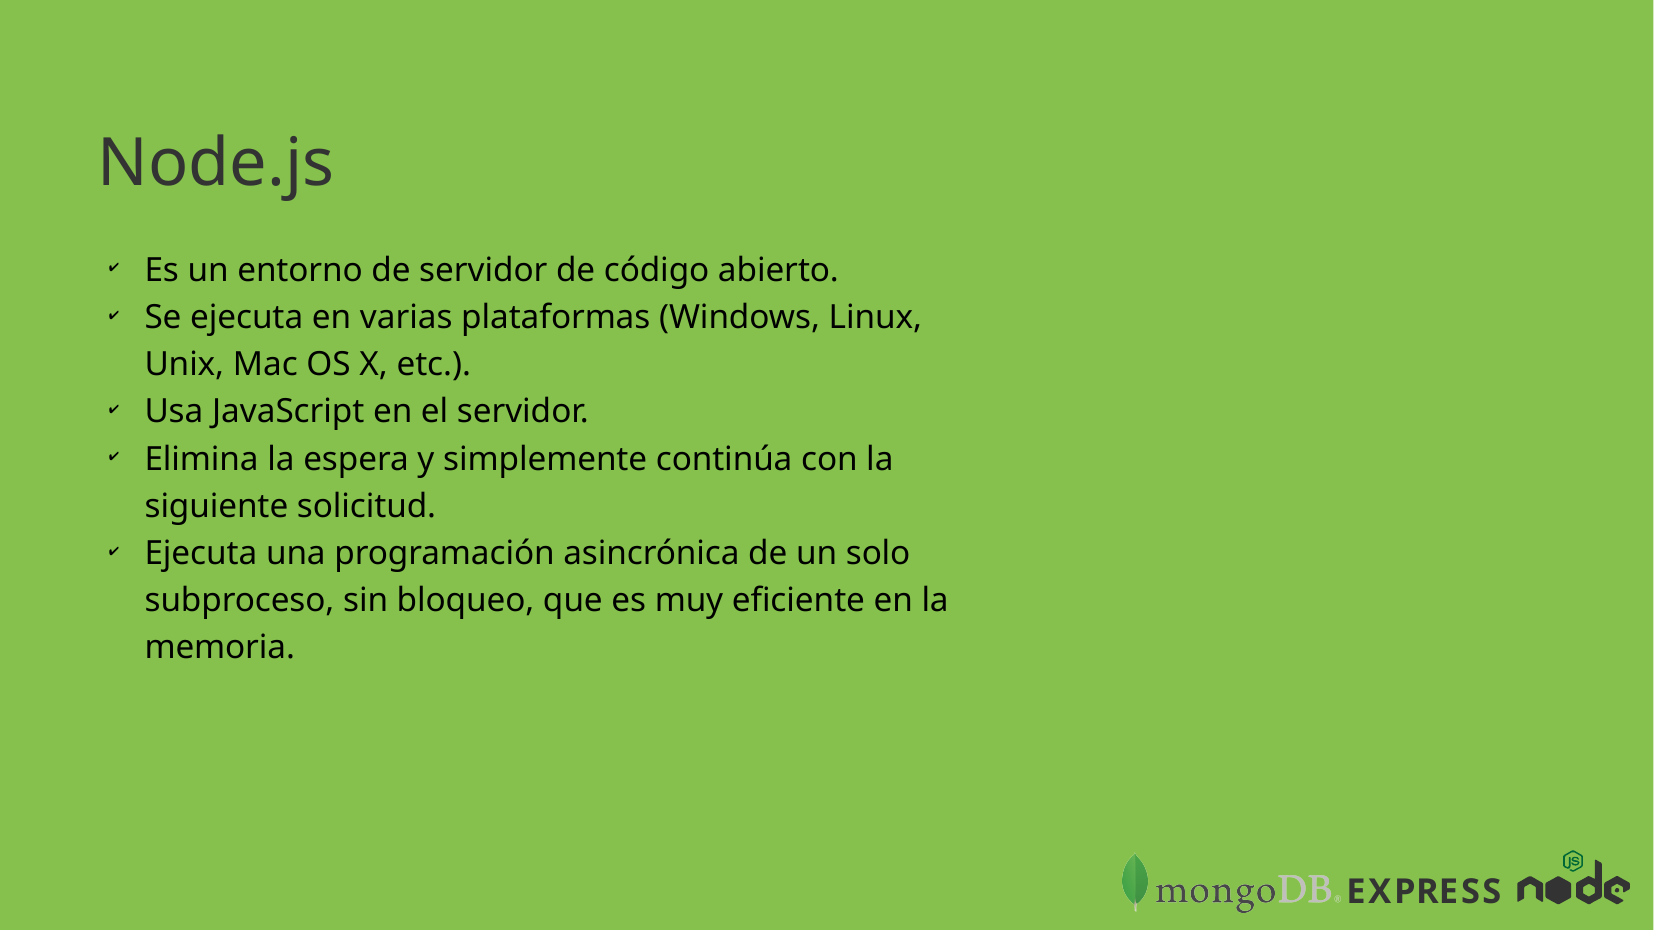

Node.js
Es un entorno de servidor de código abierto.
Se ejecuta en varias plataformas (Windows, Linux, Unix, Mac OS X, etc.).
Usa JavaScript en el servidor.
Elimina la espera y simplemente continúa con la siguiente solicitud.
Ejecuta una programación asincrónica de un solo subproceso, sin bloqueo, que es muy eficiente en la memoria.